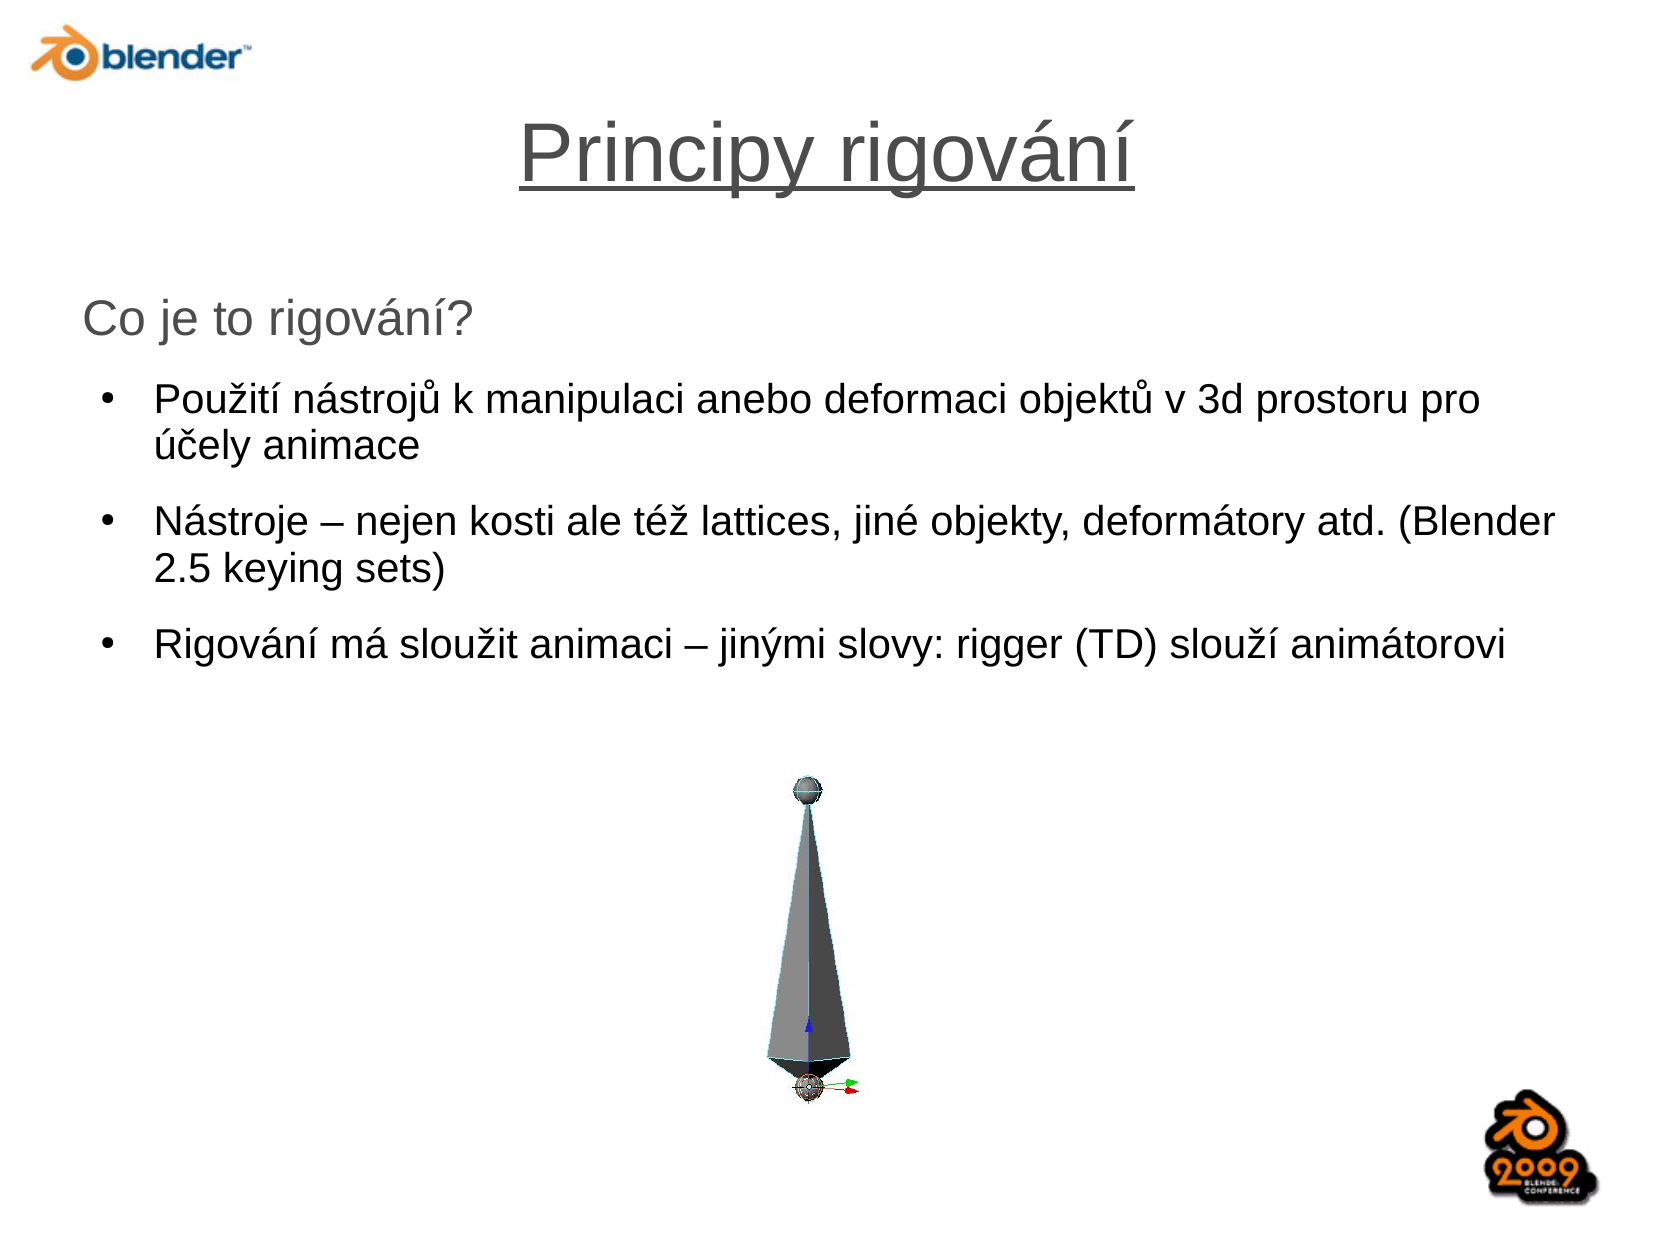

# Principy rigování
Co je to rigování?
Použití nástrojů k manipulaci anebo deformaci objektů v 3d prostoru pro účely animace
Nástroje – nejen kosti ale též lattices, jiné objekty, deformátory atd. (Blender 2.5 keying sets)
Rigování má sloužit animaci – jinými slovy: rigger (TD) slouží animátorovi